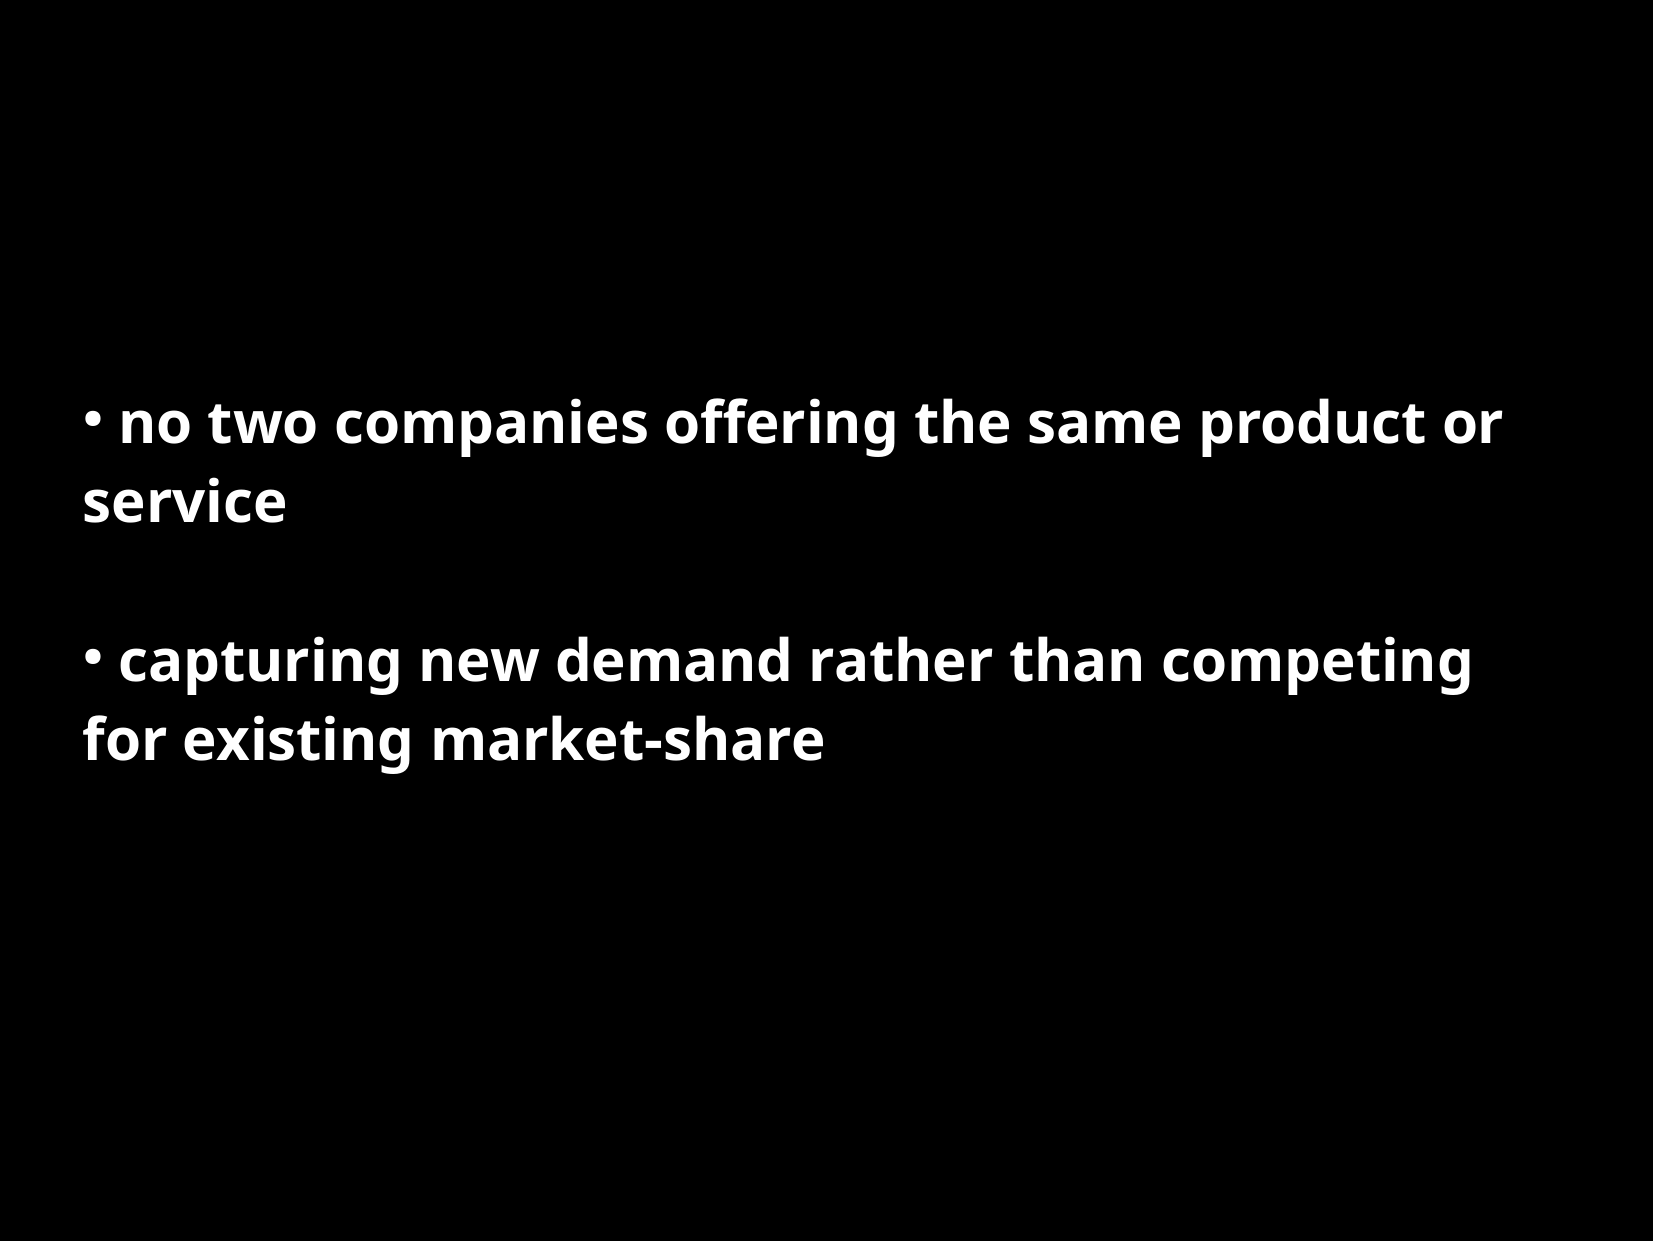

# no two companies offering the same product or service
 capturing new demand rather than competing for existing market-share